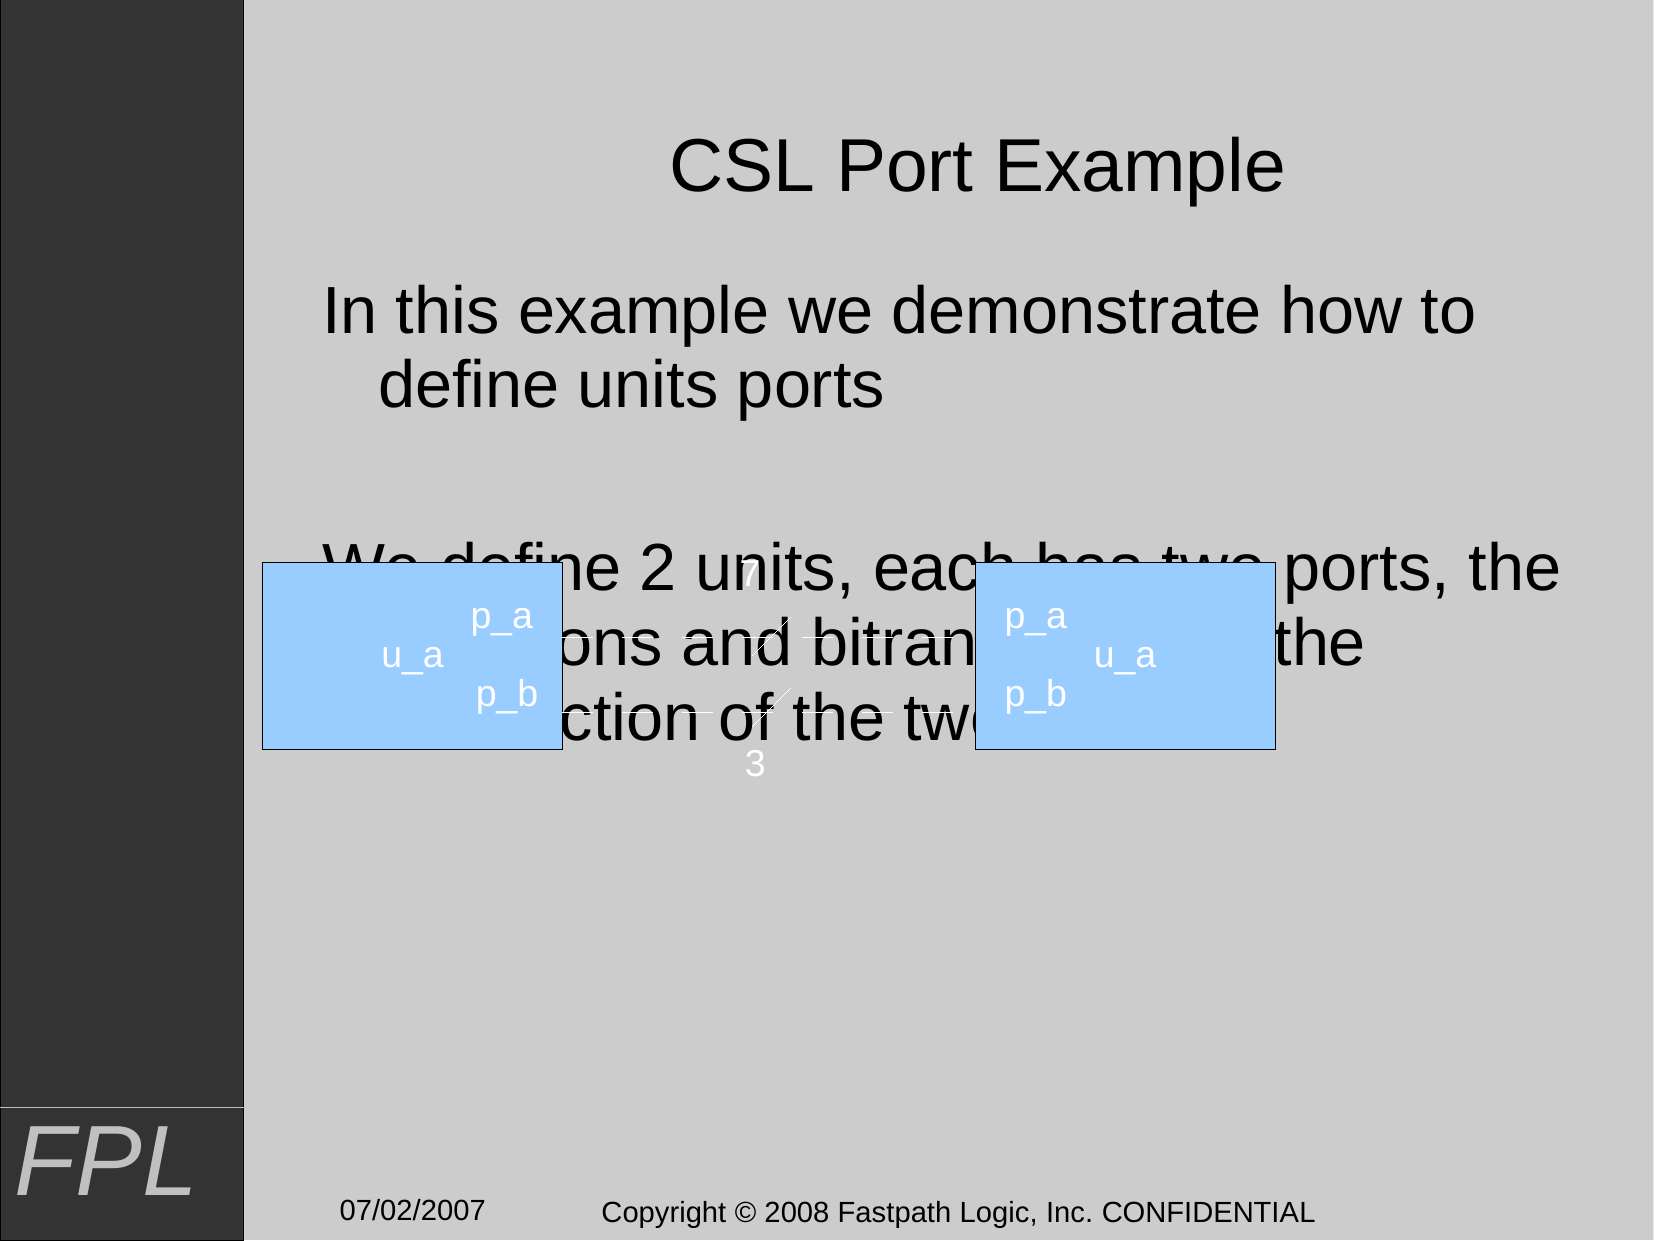

# CSL Port Example
In this example we demonstrate how to define units ports
We define 2 units, each has two ports, the directions and bitranges allow the connection of the two units
7
 p_a
u_a
 p_b
p_a
u_a
 p_b
3
07/02/2007
© 2007 FASTPATH LOGIC INC.